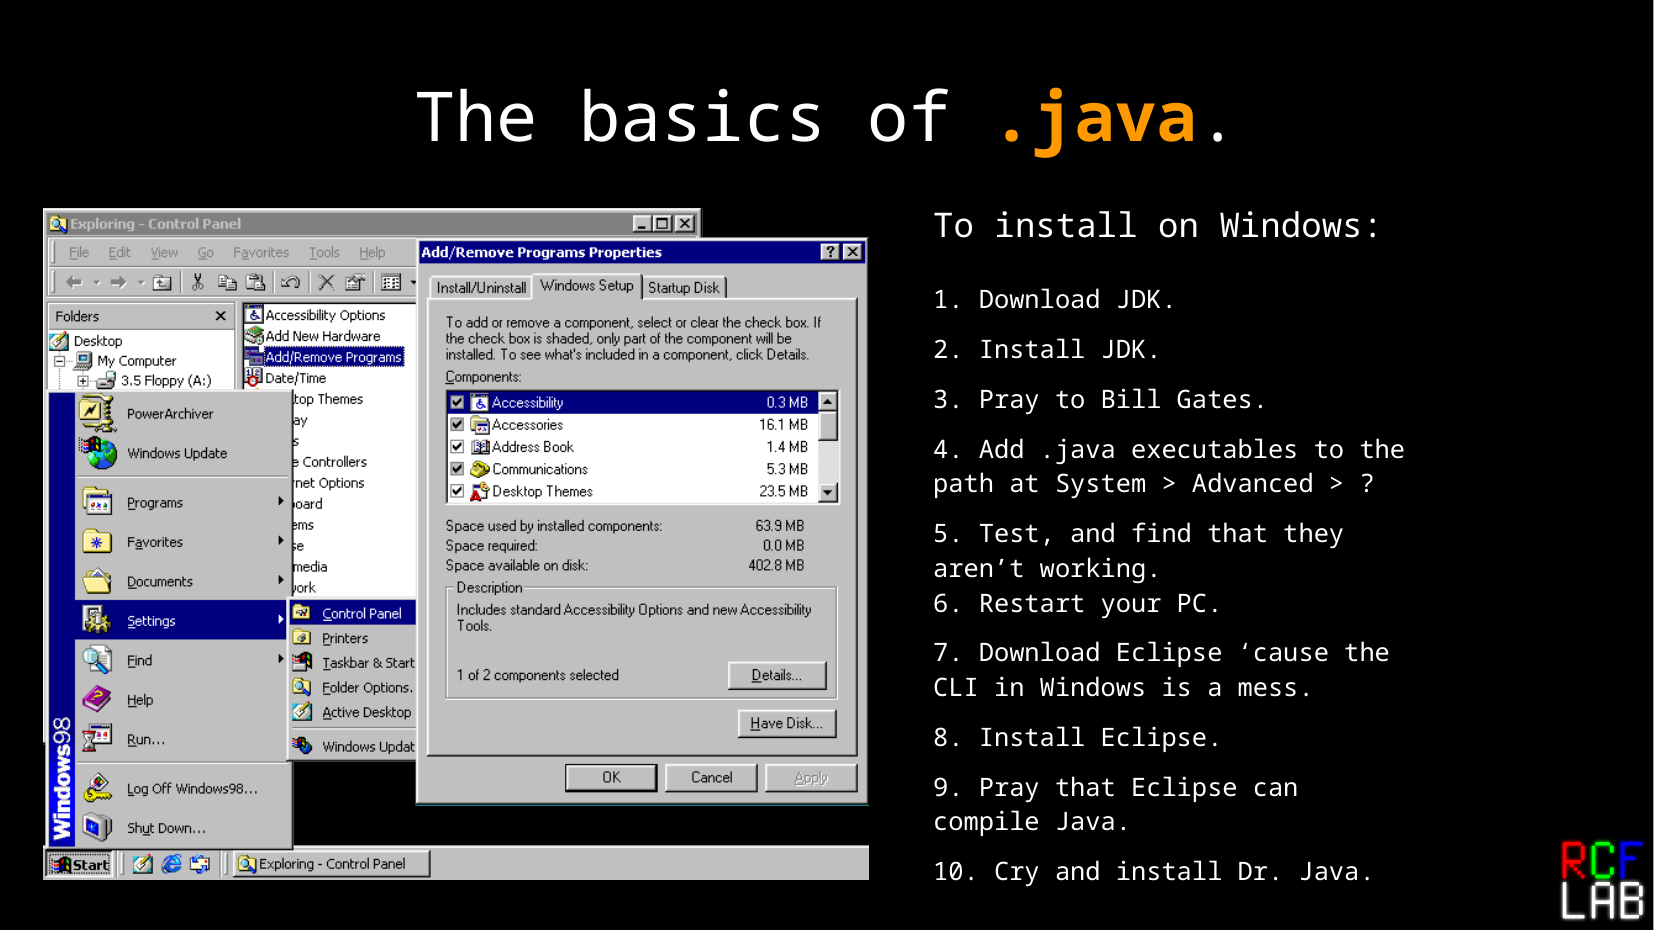

# The basics of .java.
To install on Windows:
1. Download JDK.
2. Install JDK.
3. Pray to Bill Gates.
4. Add .java executables to the path at System > Advanced > ?
5. Test, and find that they aren’t working.
6. Restart your PC.
7. Download Eclipse ‘cause the CLI in Windows is a mess.
8. Install Eclipse.
9. Pray that Eclipse can compile Java.
10. Cry and install Dr. Java.